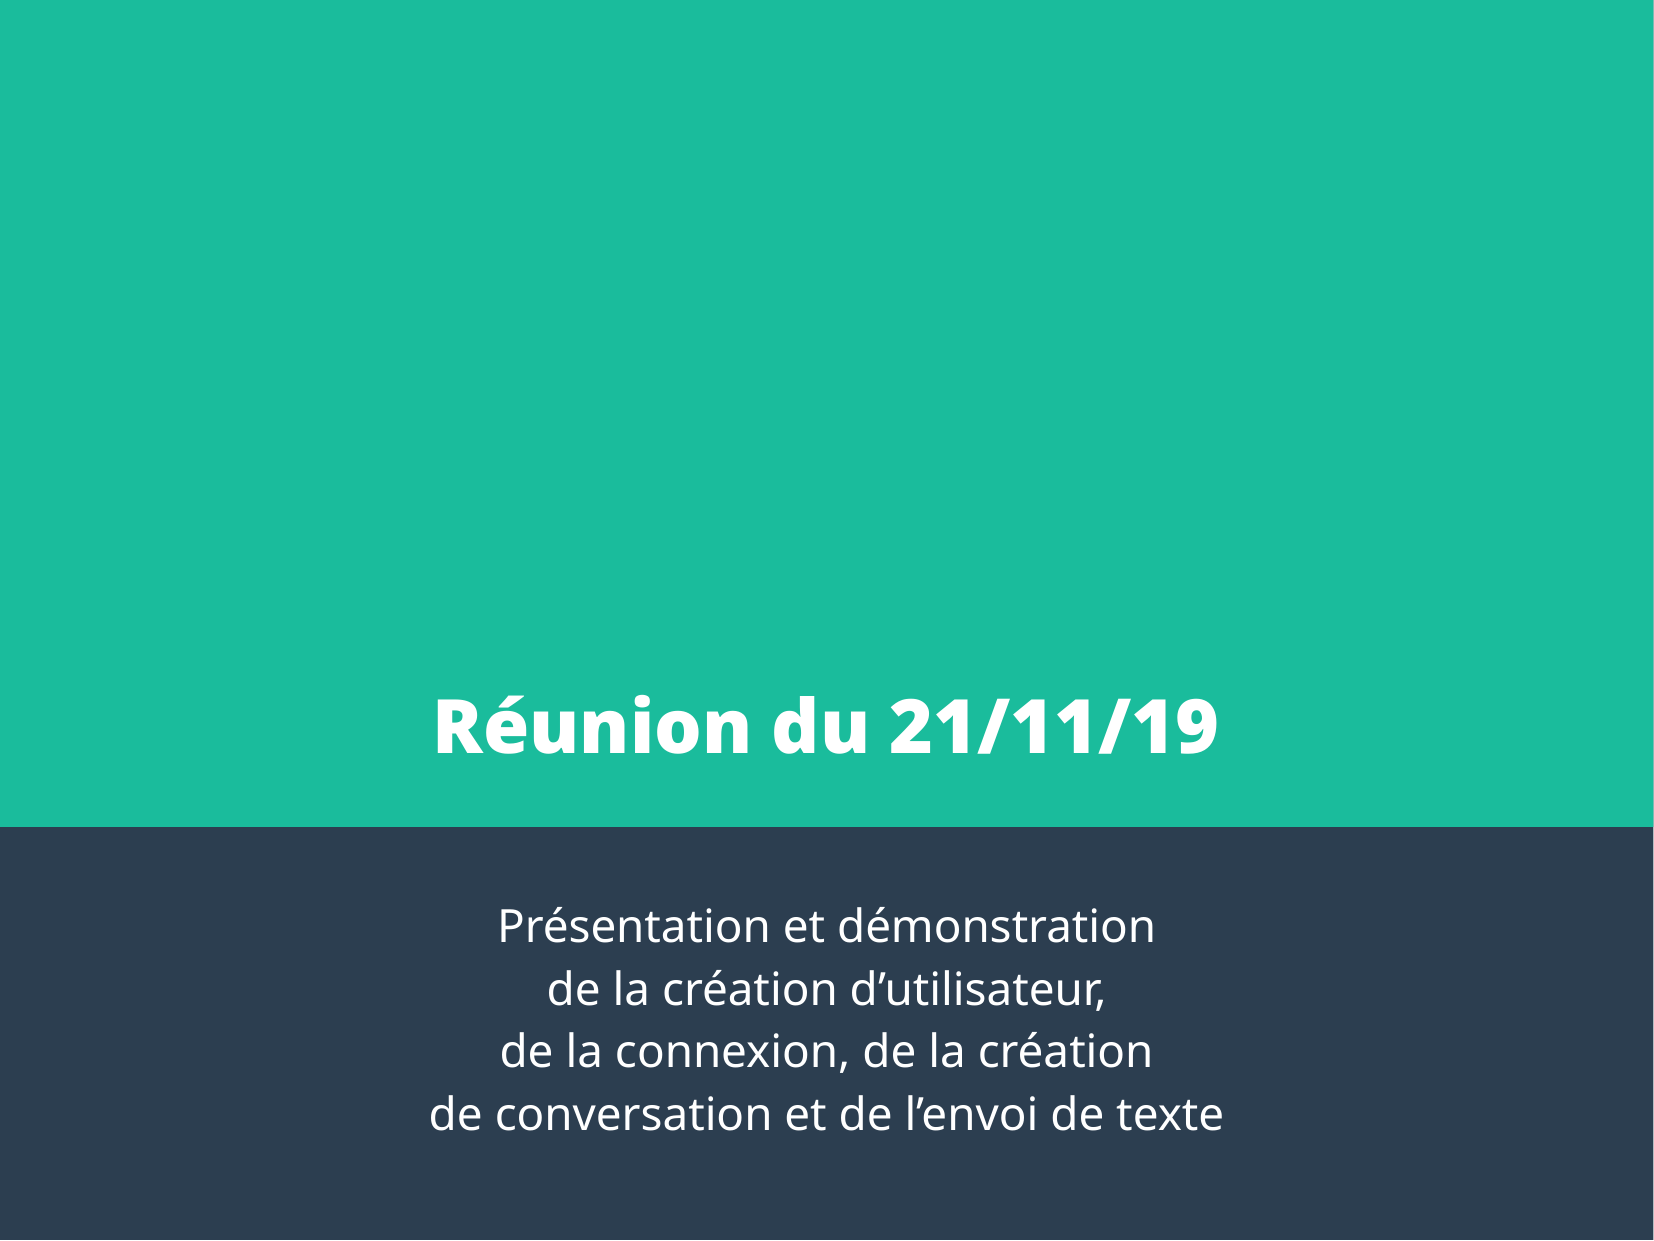

# Réunion du 21/11/19
Présentation et démonstration
de la création d’utilisateur,
de la connexion, de la création
de conversation et de l’envoi de texte